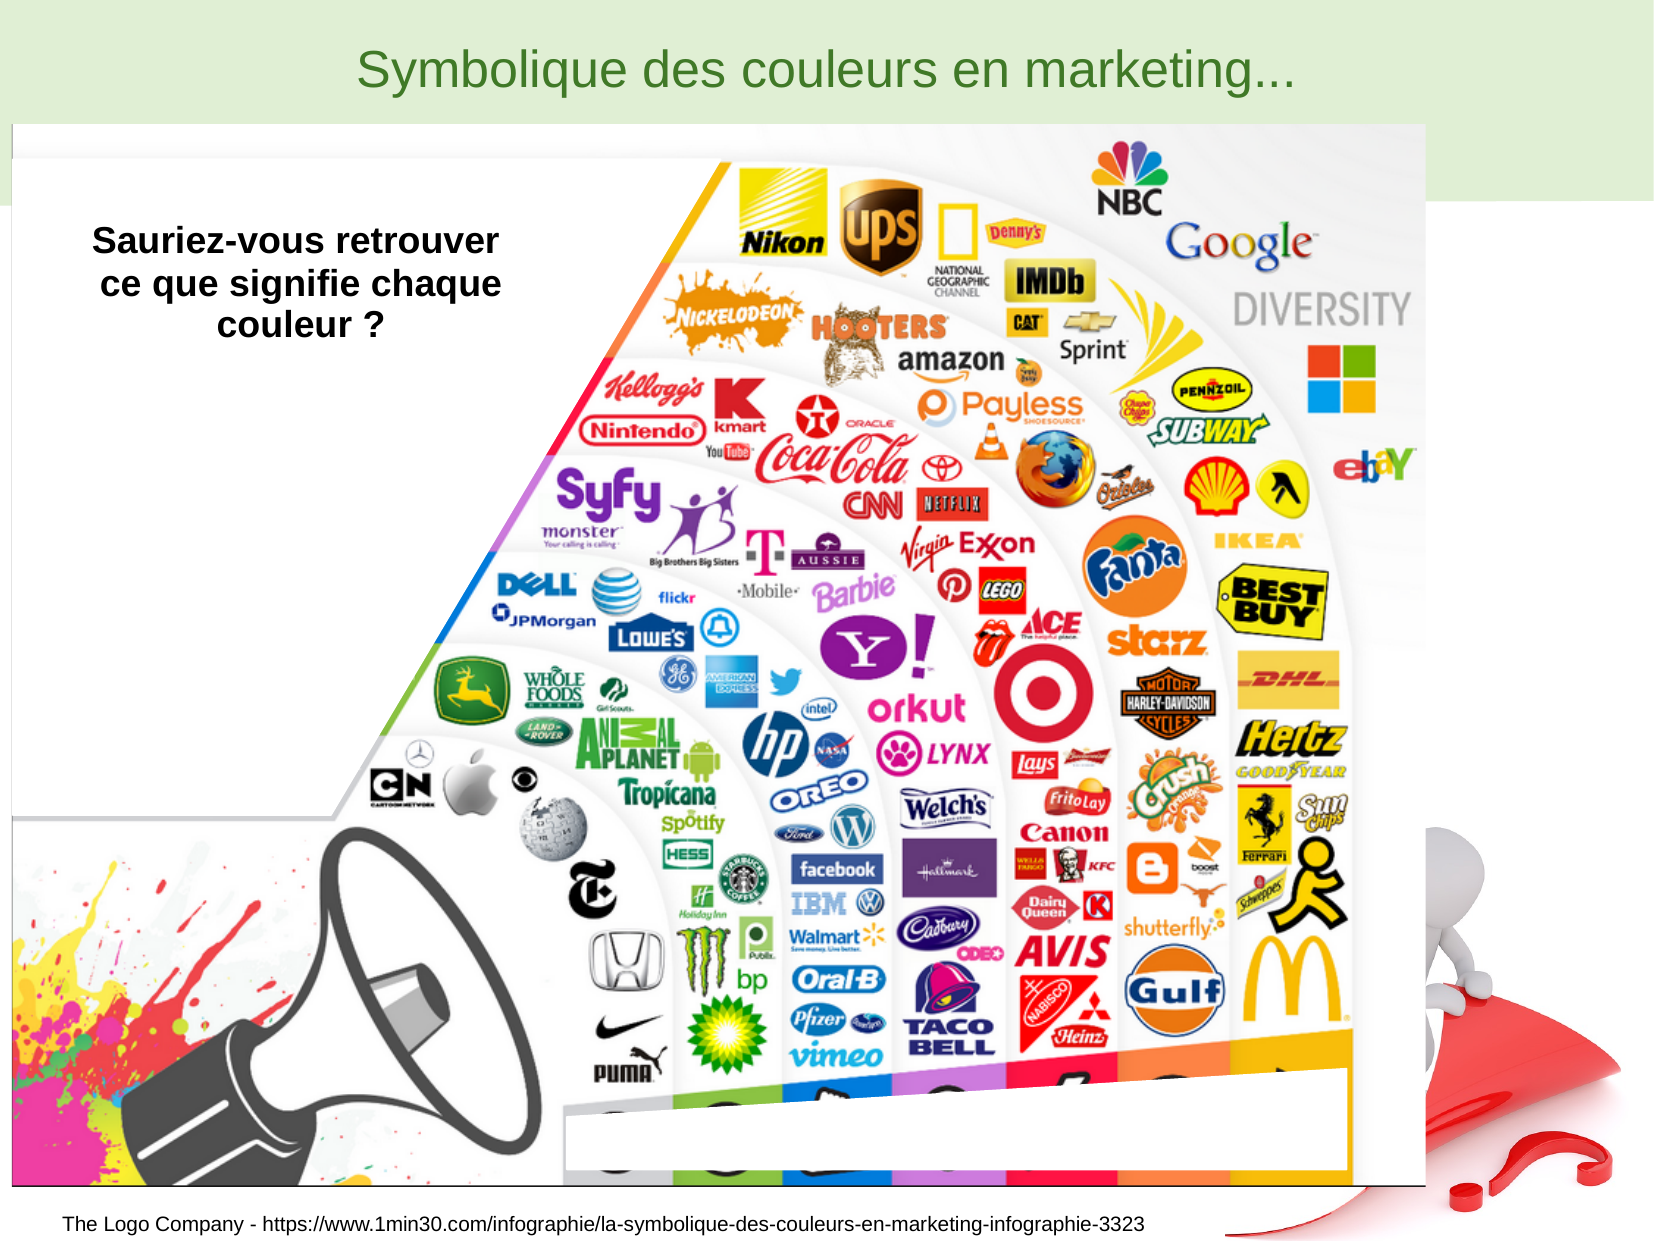

# Symbolique des couleurs en marketing...
Sauriez-vous retrouver
ce que signifie chaque couleur ?
The Logo Company - https://www.1min30.com/infographie/la-symbolique-des-couleurs-en-marketing-infographie-3323